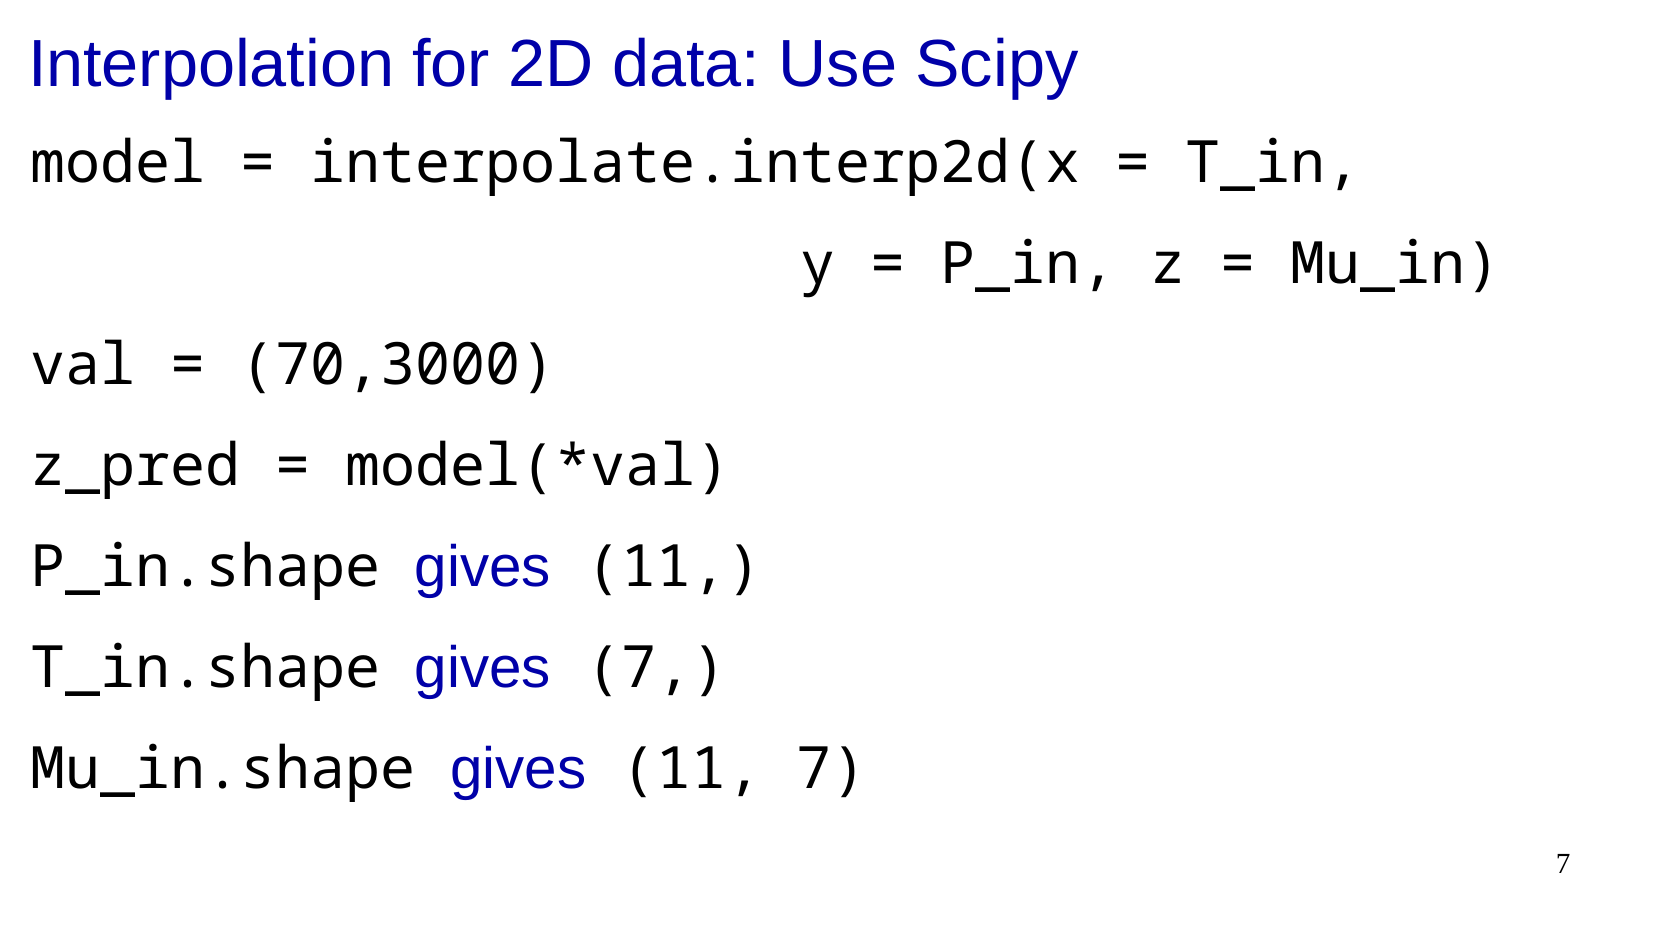

# Interpolation for 2D data: Use Scipy
model = interpolate.interp2d(x = T_in,
 y = P_in, z = Mu_in)
val = (70,3000)
z_pred = model(*val)
P_in.shape gives (11,)
T_in.shape gives (7,)
Mu_in.shape gives (11, 7)
7